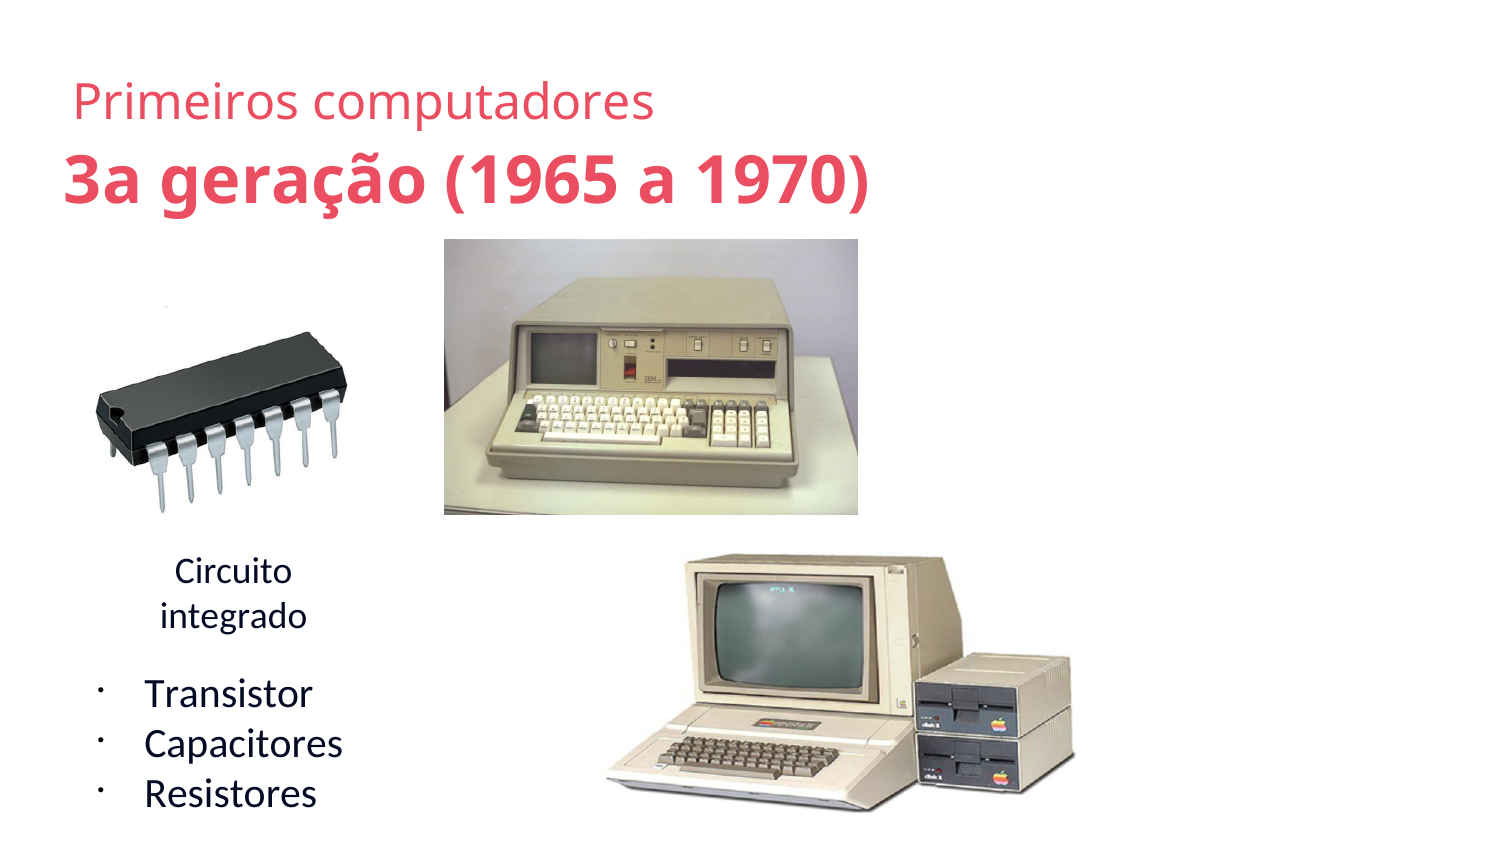

Primeiros computadores
3a geração (1965 a 1970)
Circuito integrado
Transistor
Capacitores
Resistores